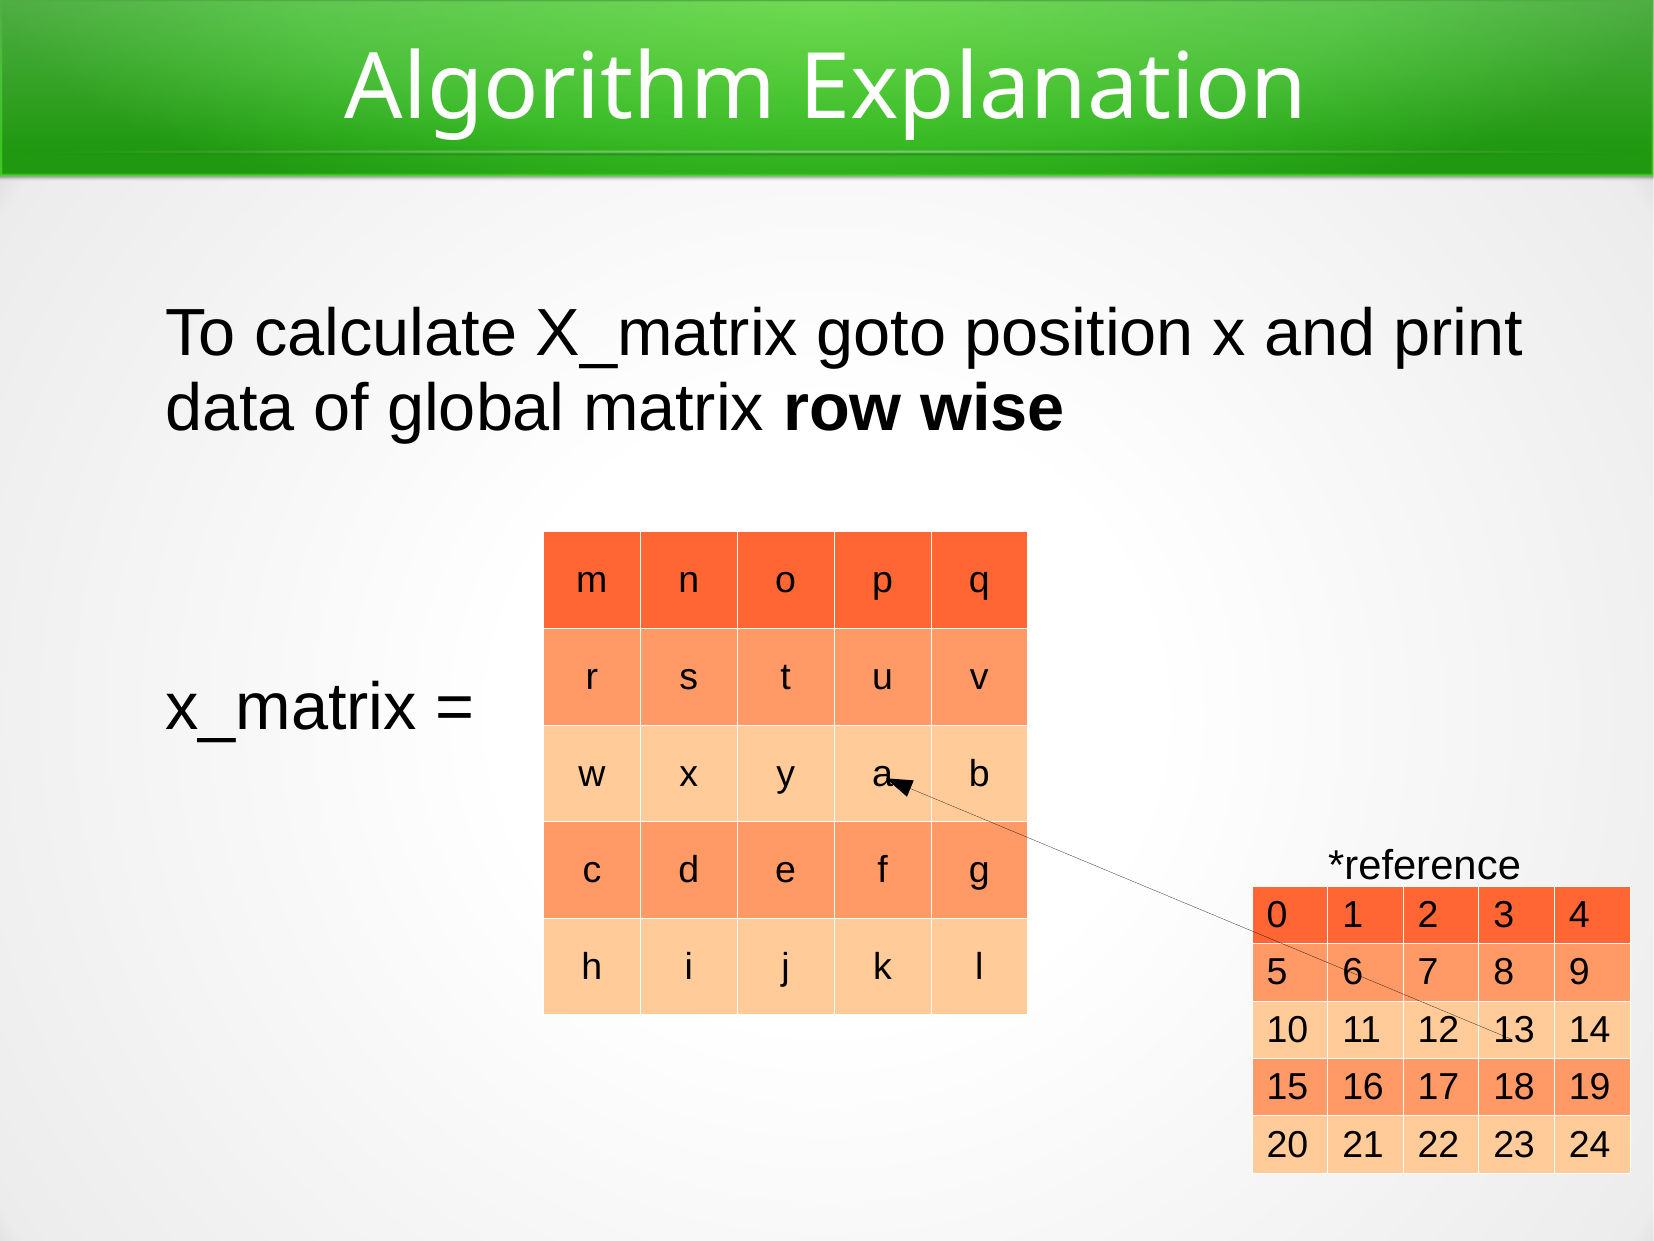

# Algorithm Explanation
To calculate X_matrix goto position x and print data of global matrix row wise
x_matrix =
															 *reference
| m | n | o | p | q |
| --- | --- | --- | --- | --- |
| r | s | t | u | v |
| w | x | y | a | b |
| c | d | e | f | g |
| h | i | j | k | l |
| 0 | 1 | 2 | 3 | 4 |
| --- | --- | --- | --- | --- |
| 5 | 6 | 7 | 8 | 9 |
| 10 | 11 | 12 | 13 | 14 |
| 15 | 16 | 17 | 18 | 19 |
| 20 | 21 | 22 | 23 | 24 |